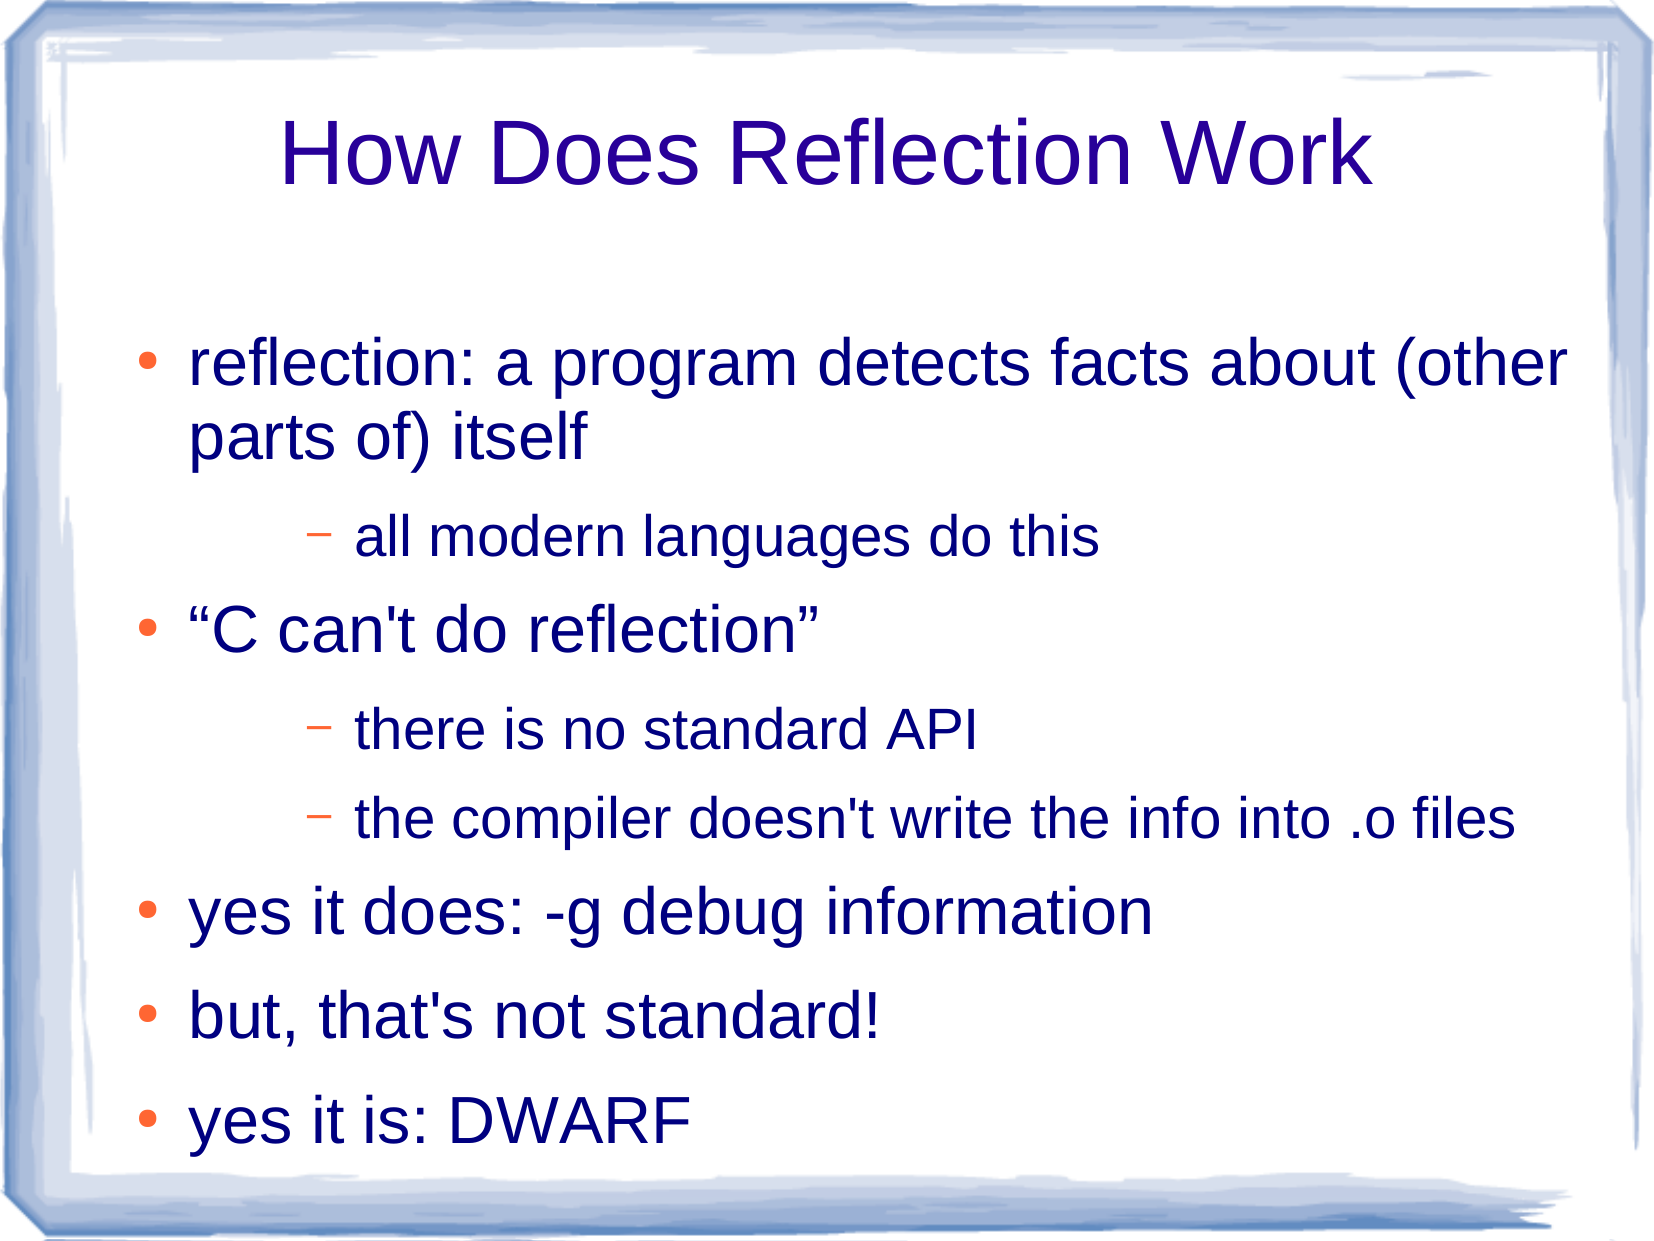

# How Does Reflection Work
reflection: a program detects facts about (other parts of) itself
all modern languages do this
“C can't do reflection”
there is no standard API
the compiler doesn't write the info into .o files
yes it does: -g debug information
but, that's not standard!
yes it is: DWARF